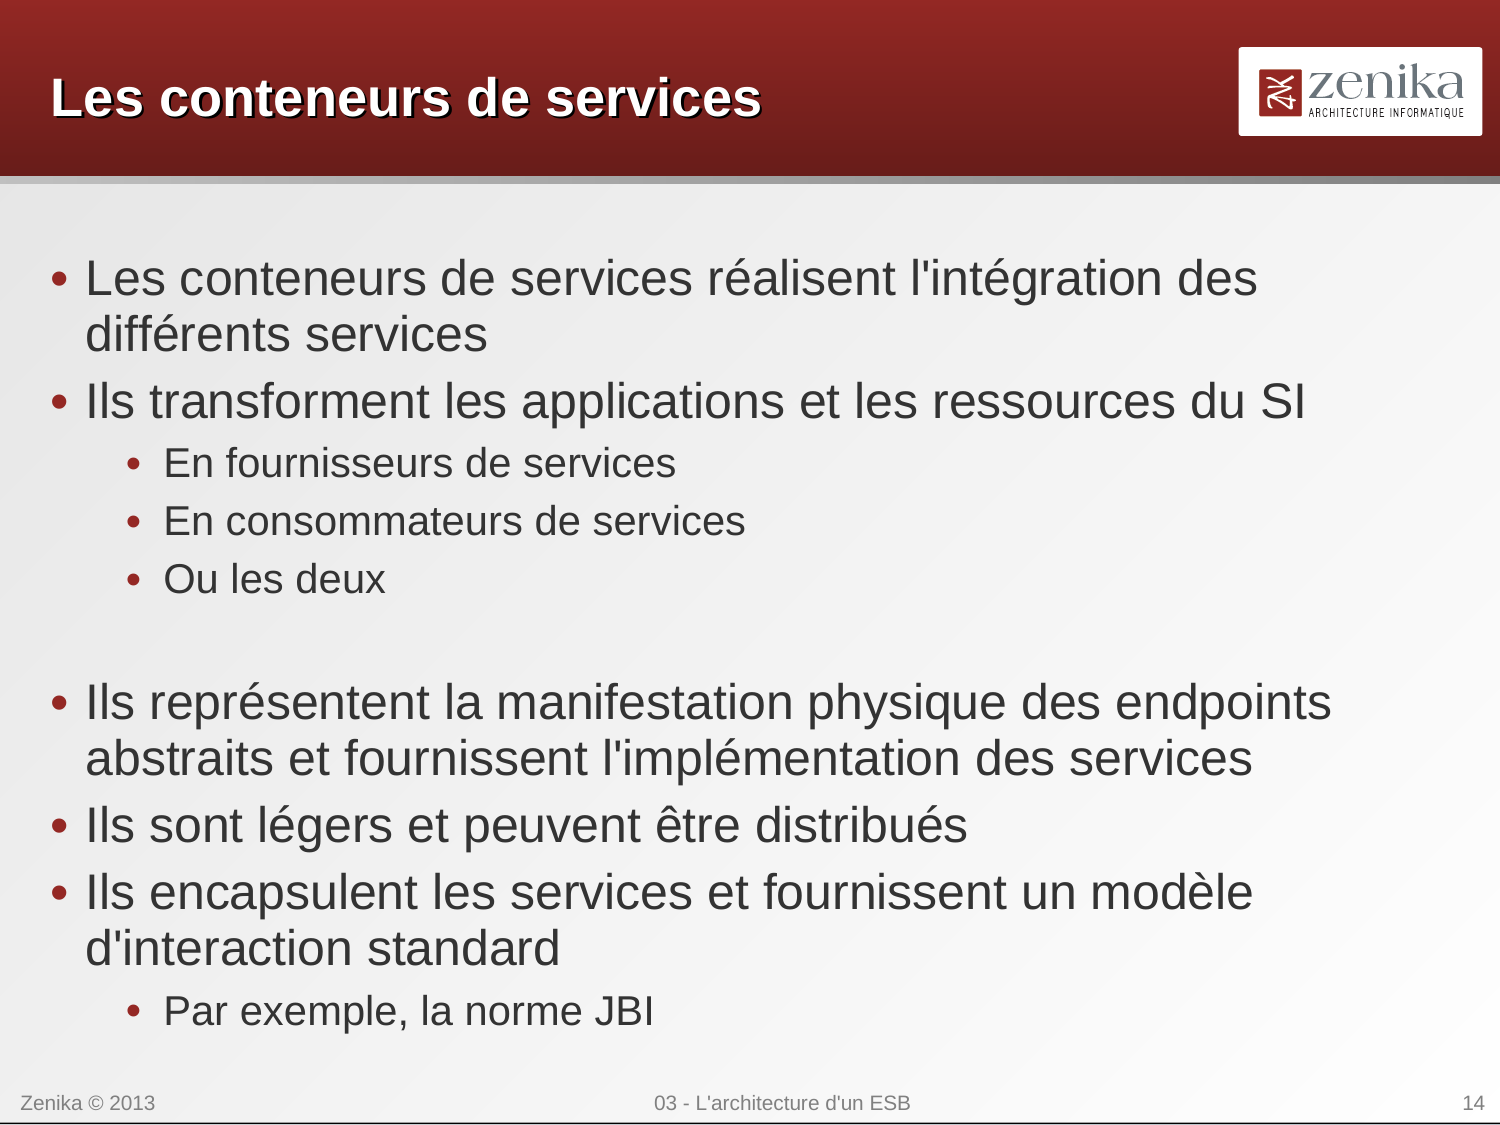

# Les conteneurs de services
Les conteneurs de services réalisent l'intégration des différents services
Ils transforment les applications et les ressources du SI
En fournisseurs de services
En consommateurs de services
Ou les deux
Ils représentent la manifestation physique des endpoints abstraits et fournissent l'implémentation des services
Ils sont légers et peuvent être distribués
Ils encapsulent les services et fournissent un modèle d'interaction standard
Par exemple, la norme JBI